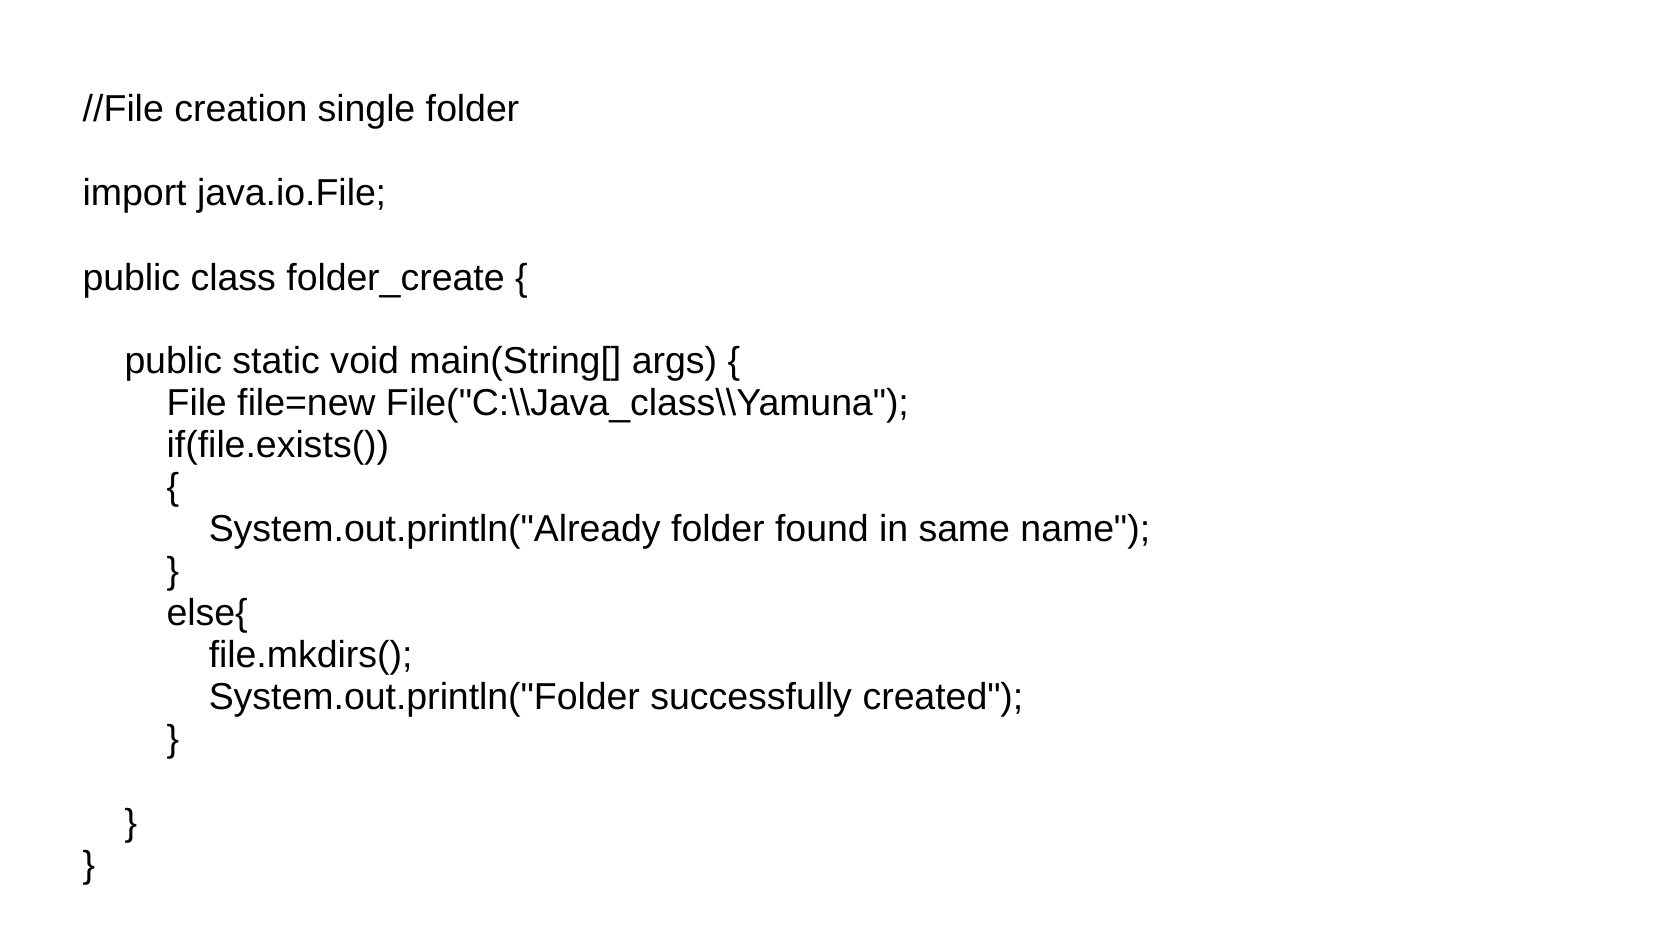

#
//File creation single folder
import java.io.File;
public class folder_create {
 public static void main(String[] args) {
 File file=new File("C:\\Java_class\\Yamuna");
 if(file.exists())
 {
 System.out.println("Already folder found in same name");
 }
 else{
 file.mkdirs();
 System.out.println("Folder successfully created");
 }
 }
}